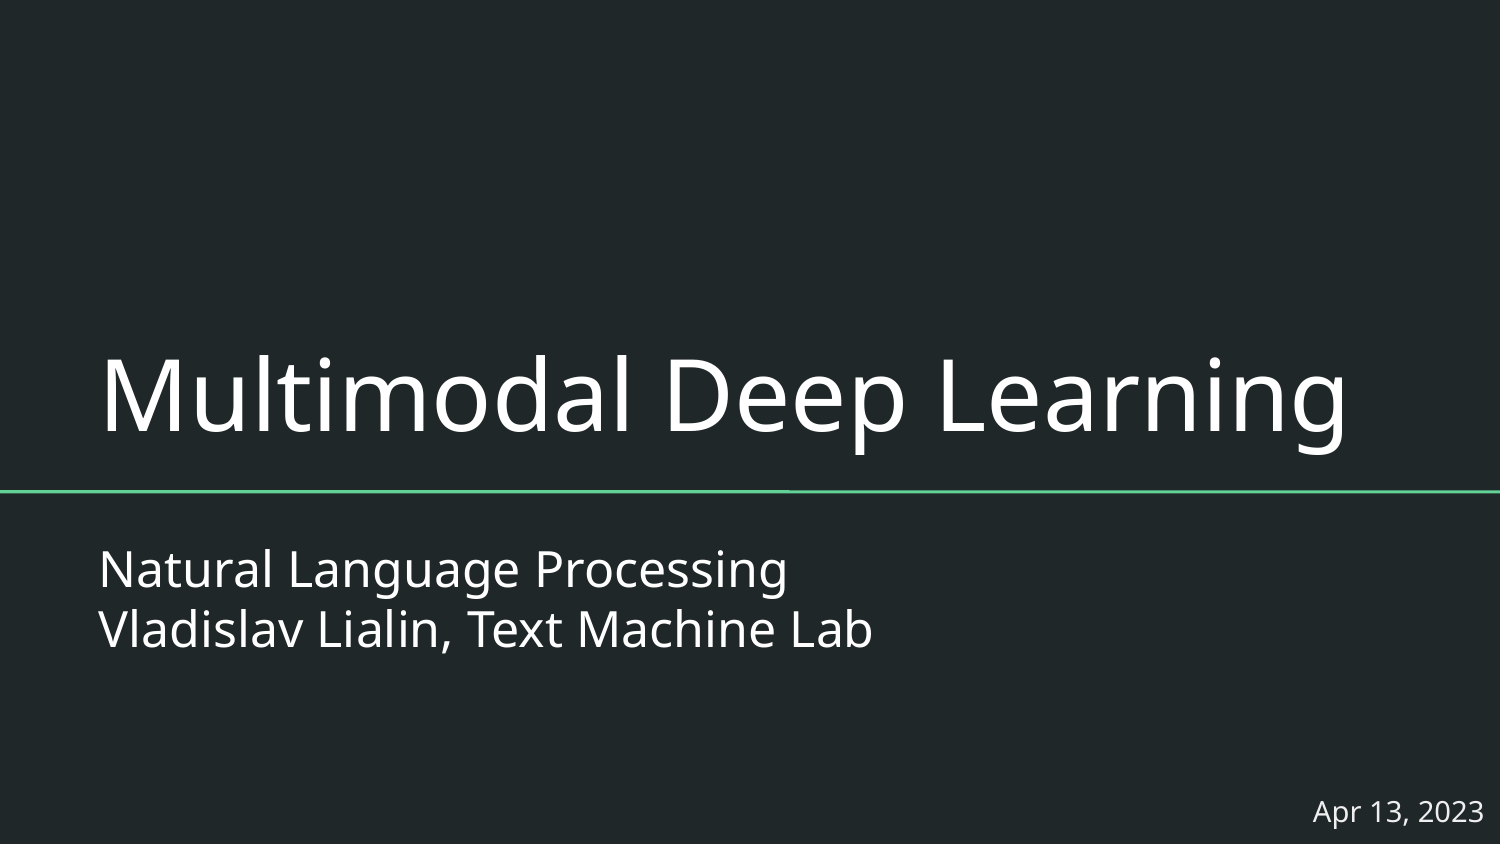

# Multimodal Deep Learning
Natural Language Processing
Vladislav Lialin, Text Machine Lab
Apr 13, 2023